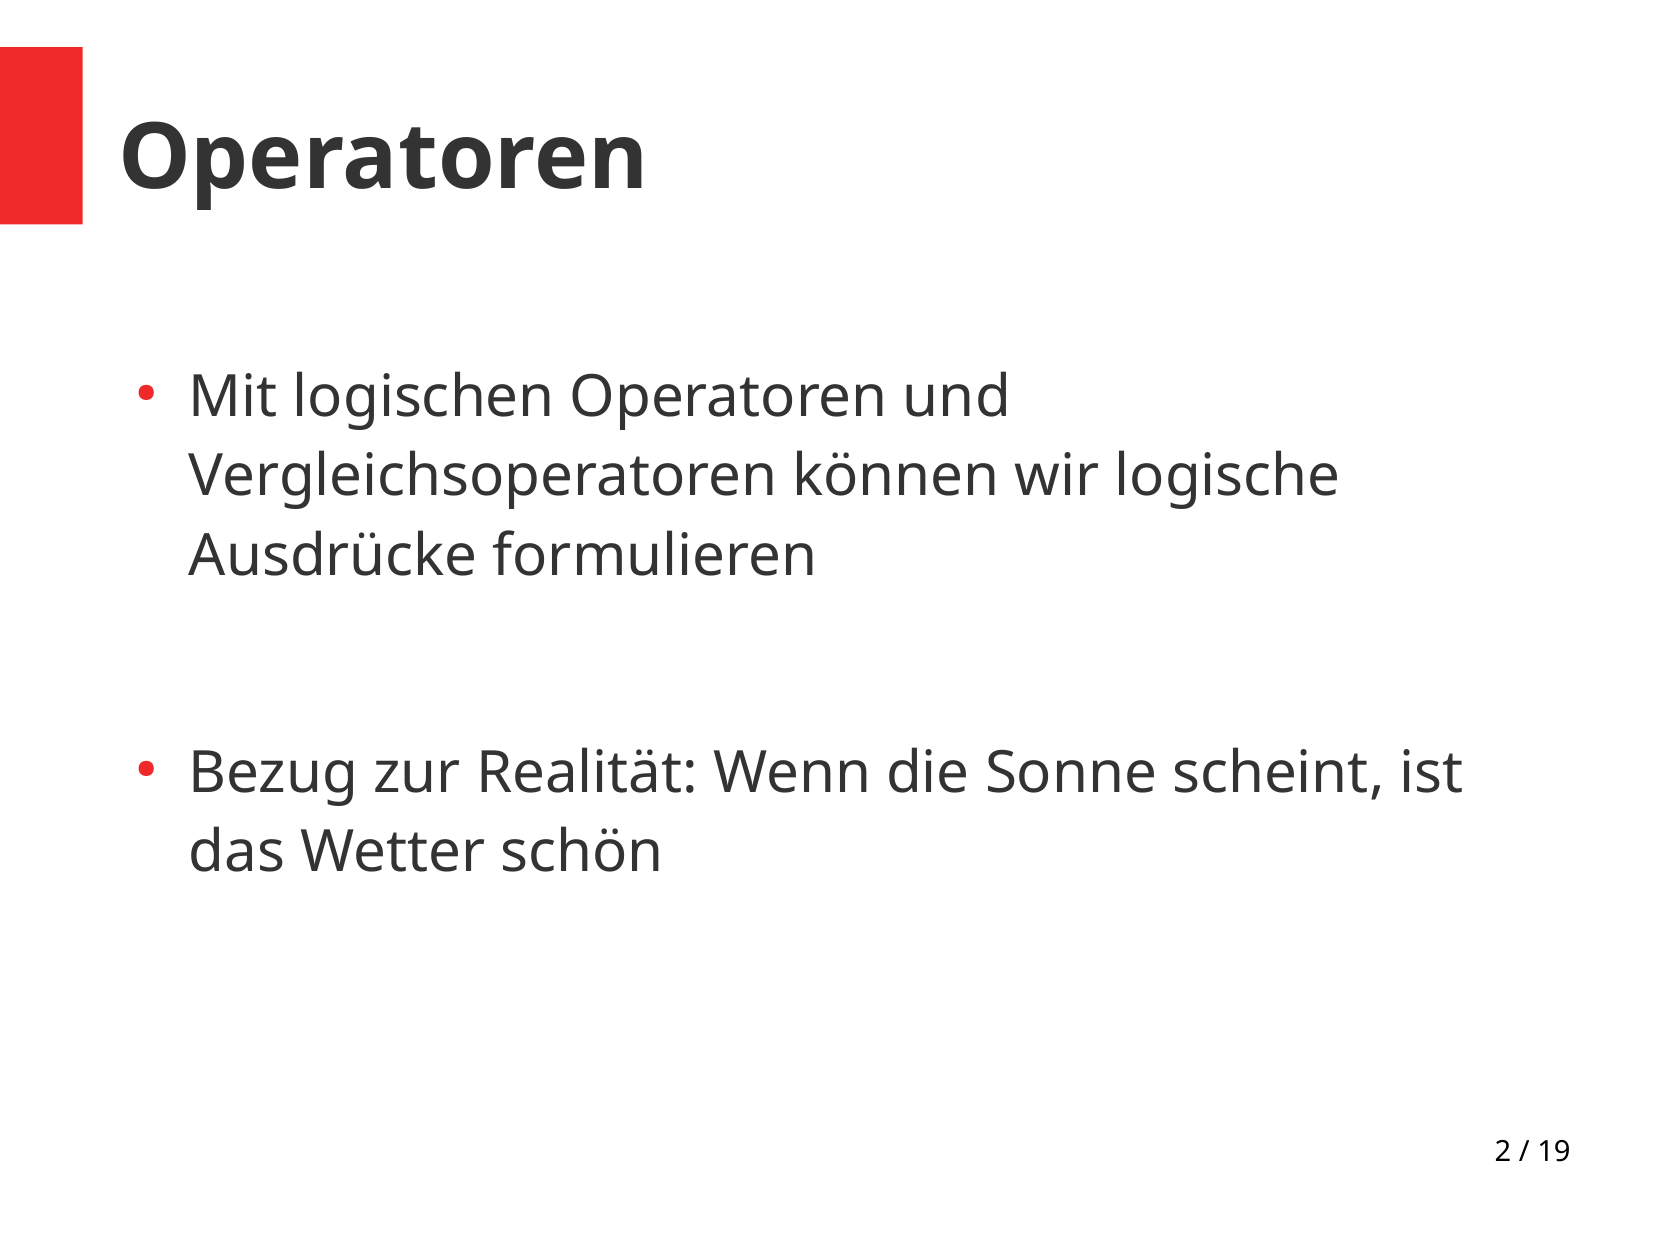

# Operatoren
Mit logischen Operatoren und Vergleichsoperatoren können wir logische Ausdrücke formulieren
Bezug zur Realität: Wenn die Sonne scheint, ist das Wetter schön
2